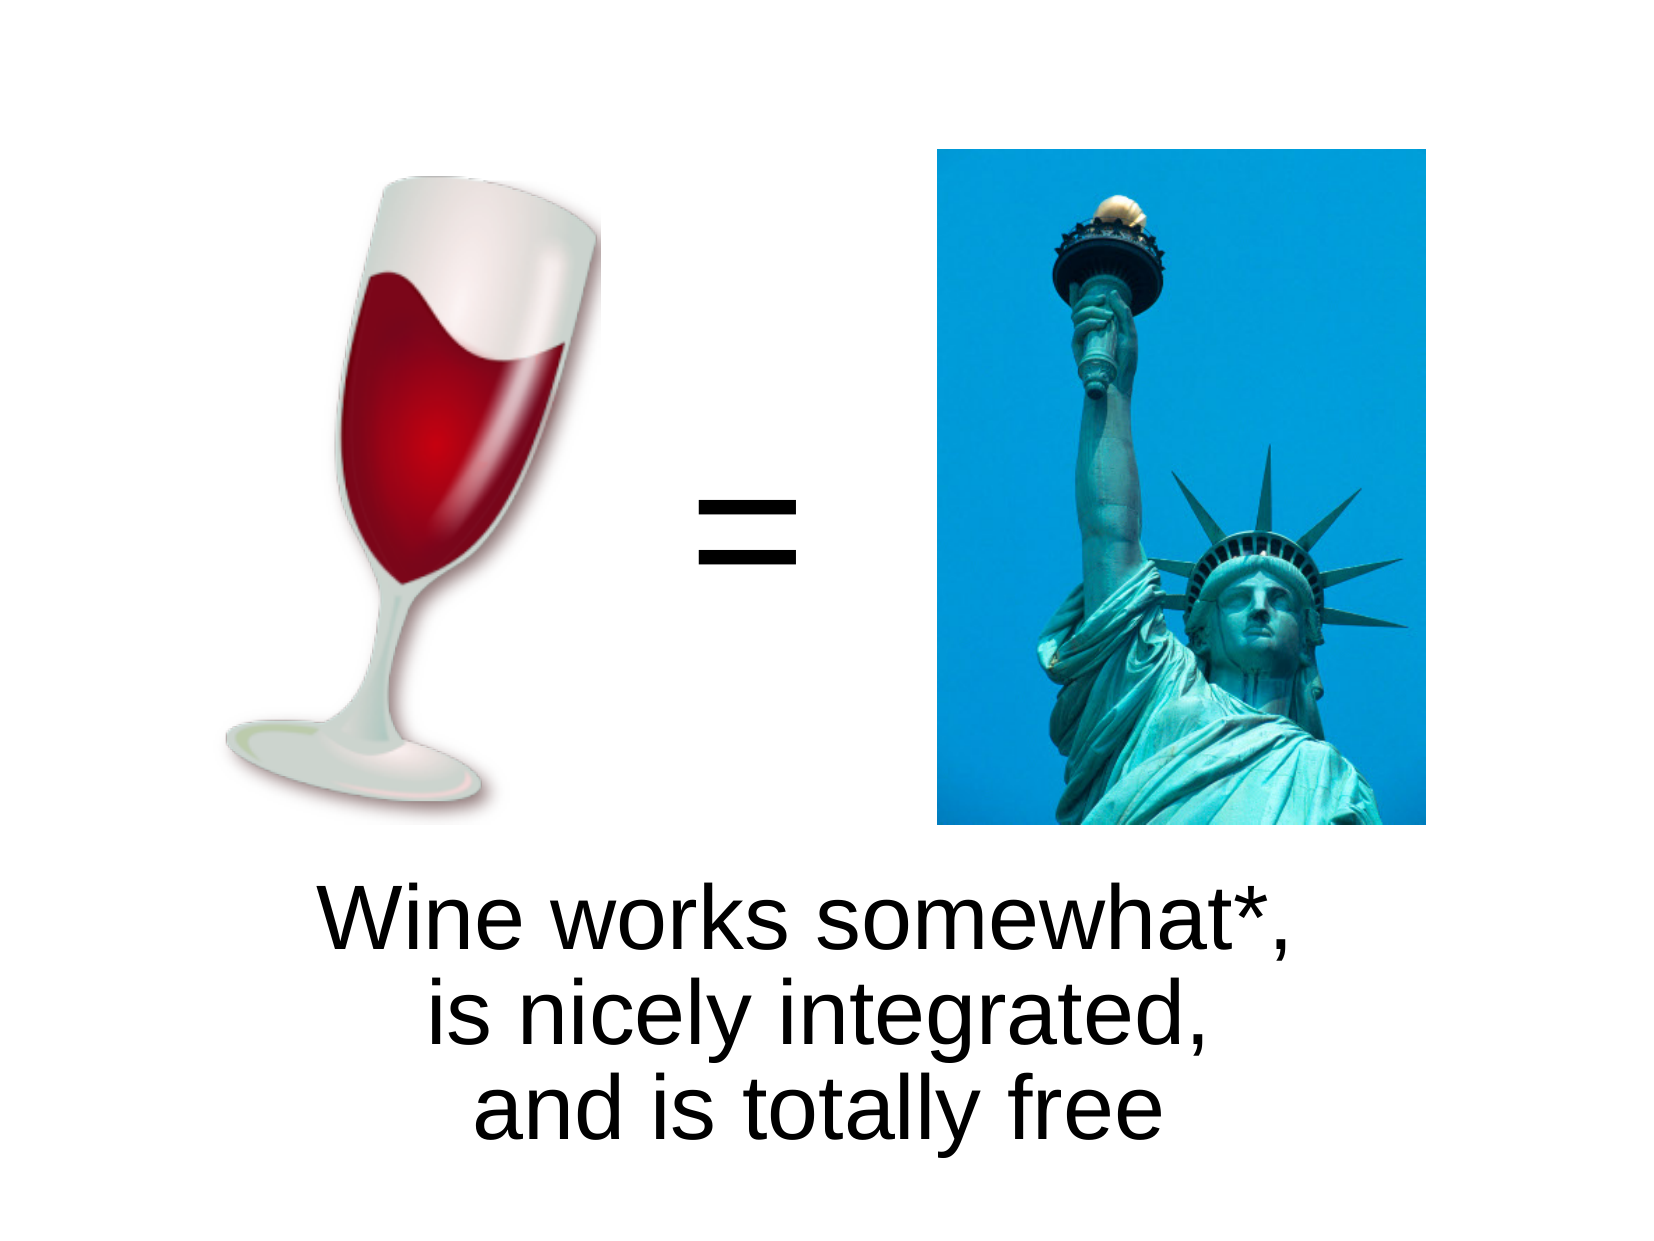

=
# Wine works somewhat*, is nicely integrated, and is totally free